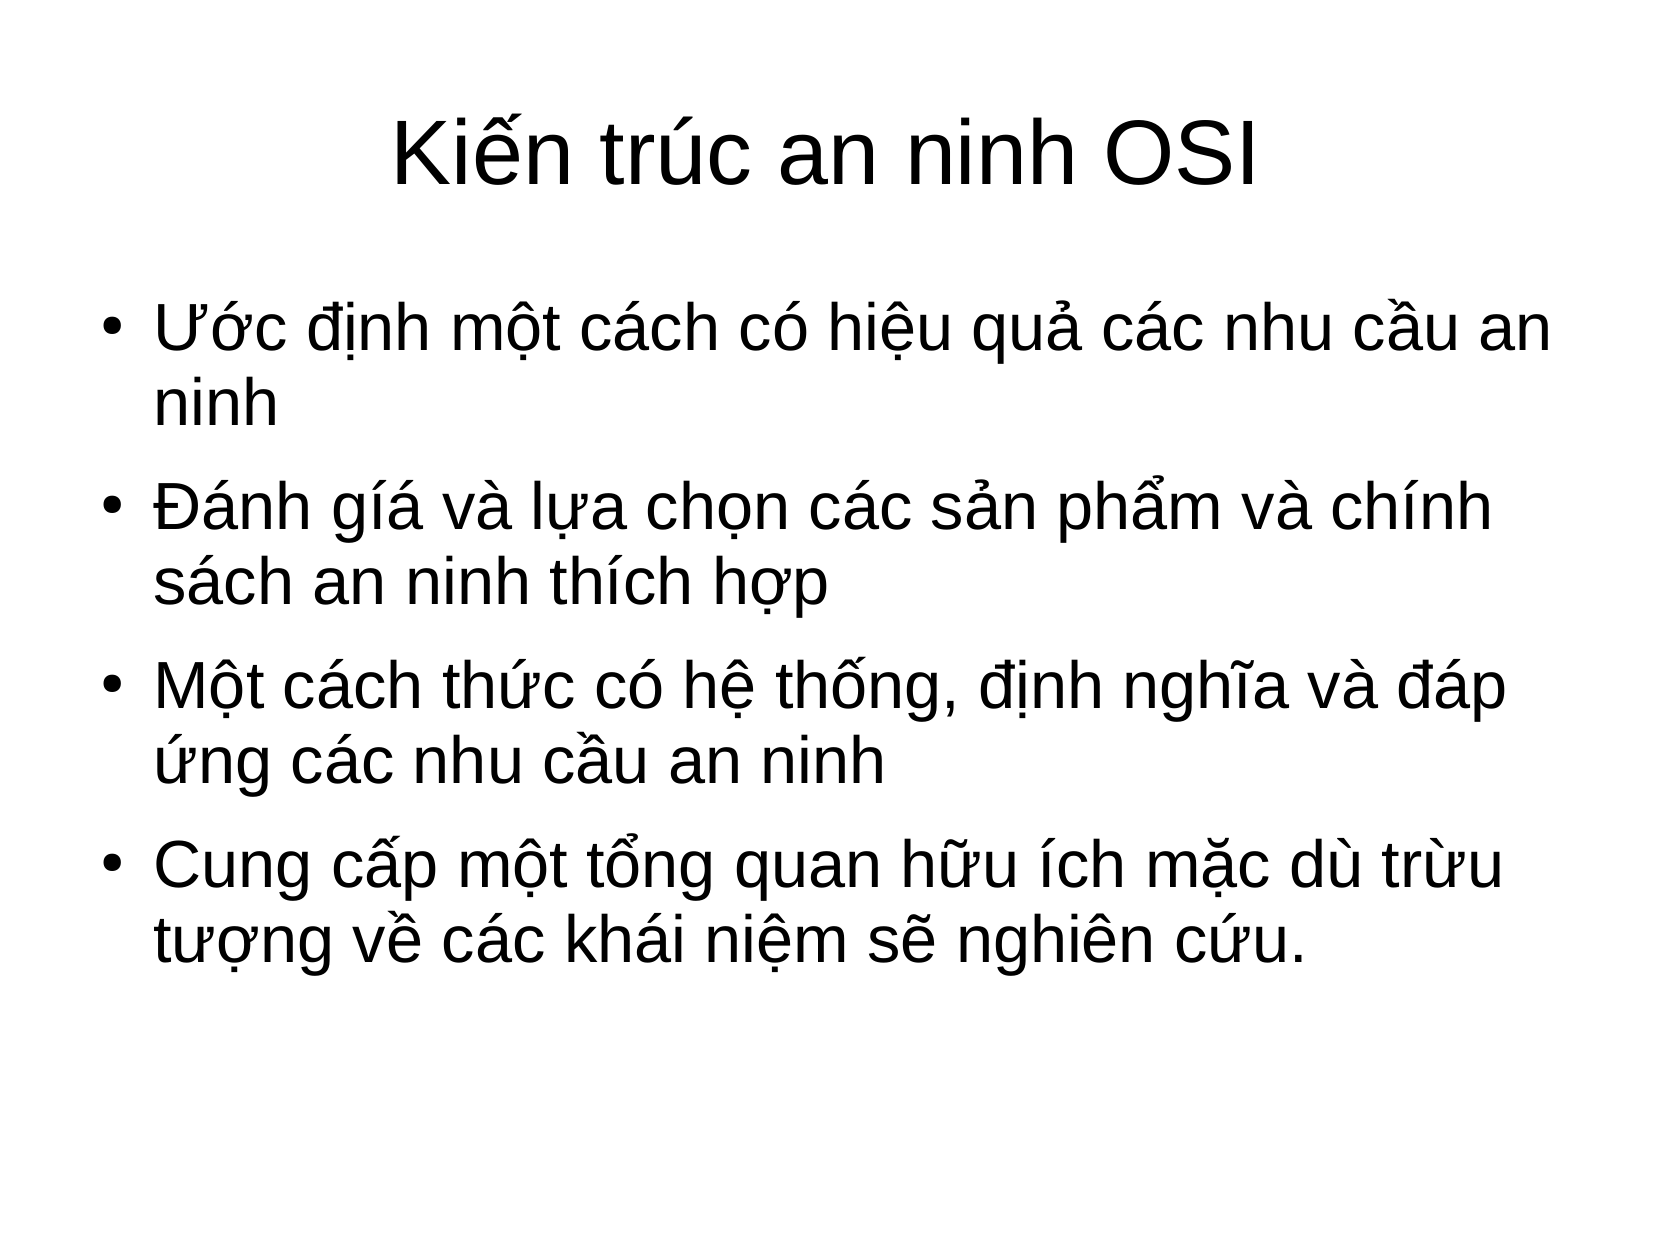

# Kiến trúc an ninh OSI
Ước định một cách có hiệu quả các nhu cầu an ninh
Đánh gíá và lựa chọn các sản phẩm và chính sách an ninh thích hợp
Một cách thức có hệ thống, định nghĩa và đáp ứng các nhu cầu an ninh
Cung cấp một tổng quan hữu ích mặc dù trừu tượng về các khái niệm sẽ nghiên cứu.